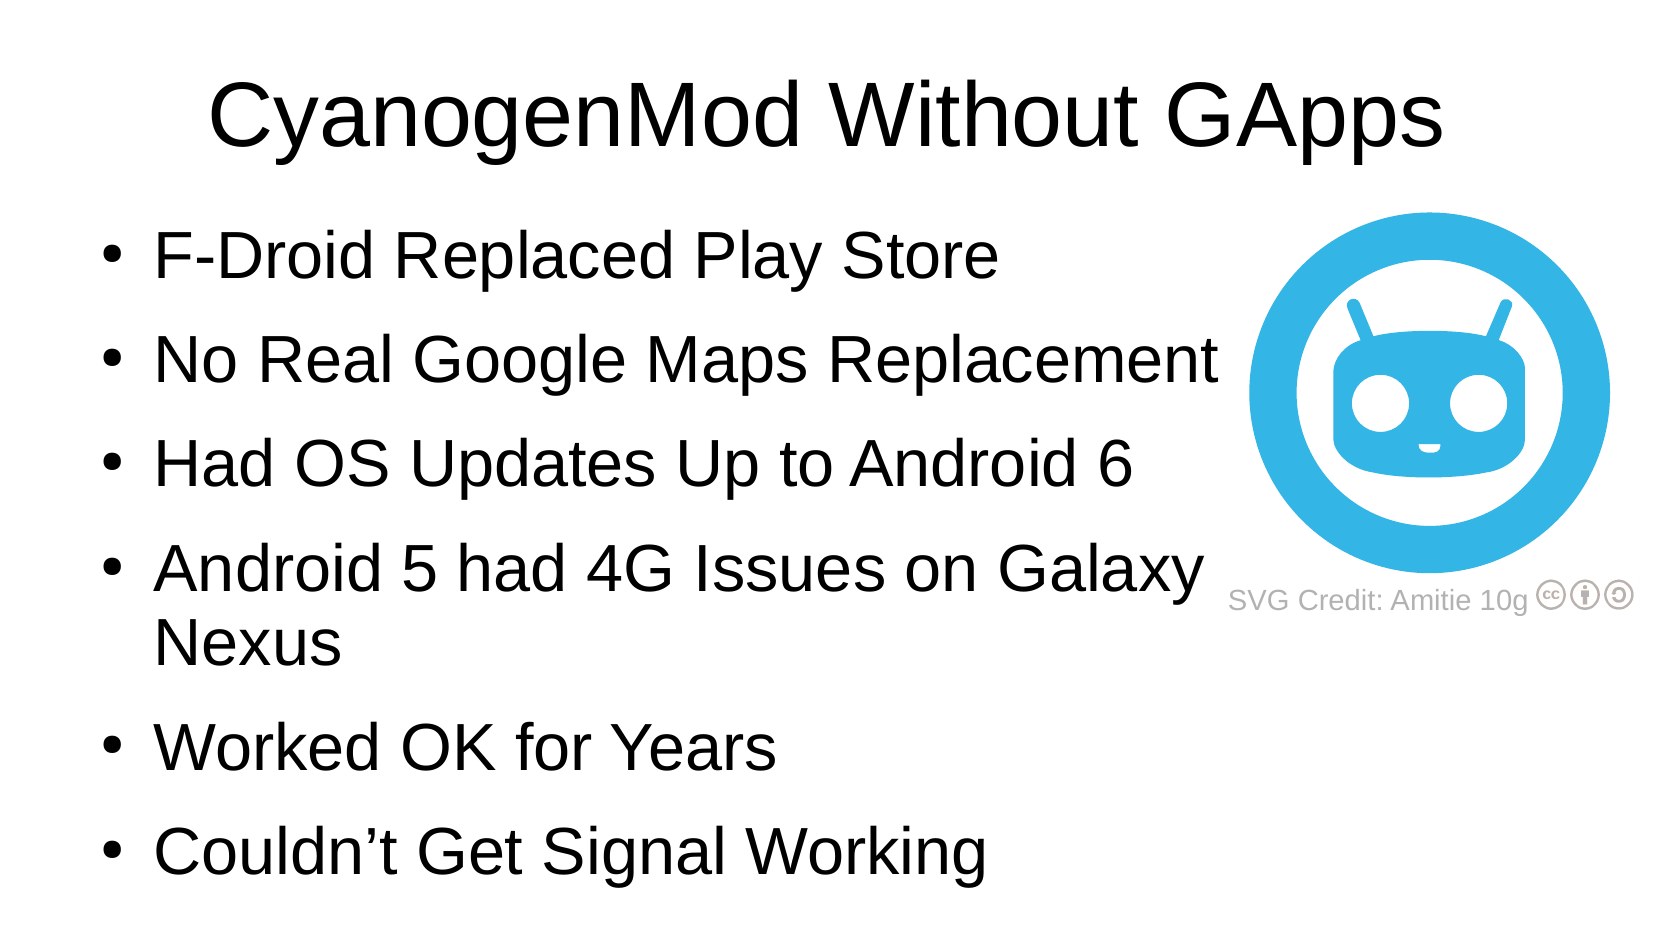

# CyanogenMod Without GApps
F-Droid Replaced Play Store
No Real Google Maps Replacement
Had OS Updates Up to Android 6
Android 5 had 4G Issues on Galaxy Nexus
Worked OK for Years
Couldn’t Get Signal Working
SVG Credit: Amitie 10g